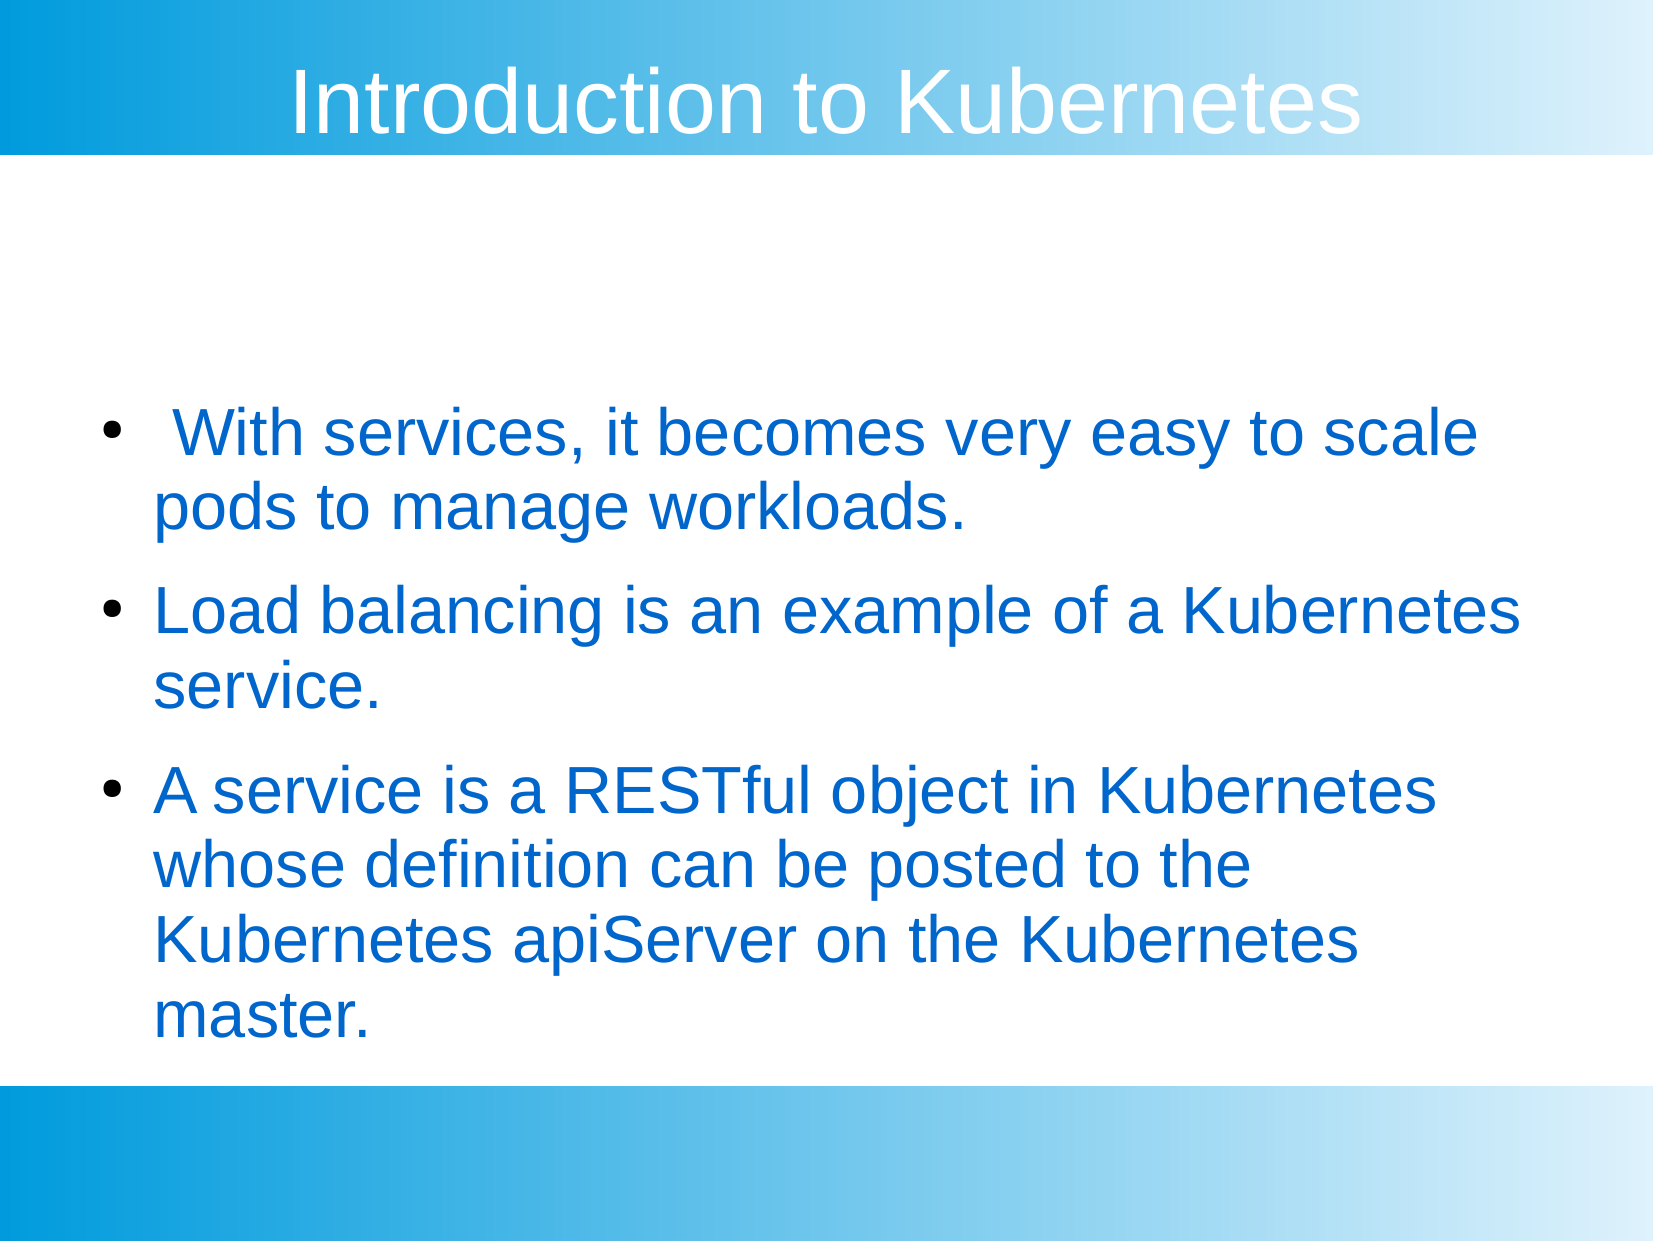

# Introduction to Kubernetes
 With services, it becomes very easy to scale pods to manage workloads.
Load balancing is an example of a Kubernetes service.
A service is a RESTful object in Kubernetes whose definition can be posted to the Kubernetes apiServer on the Kubernetes master.